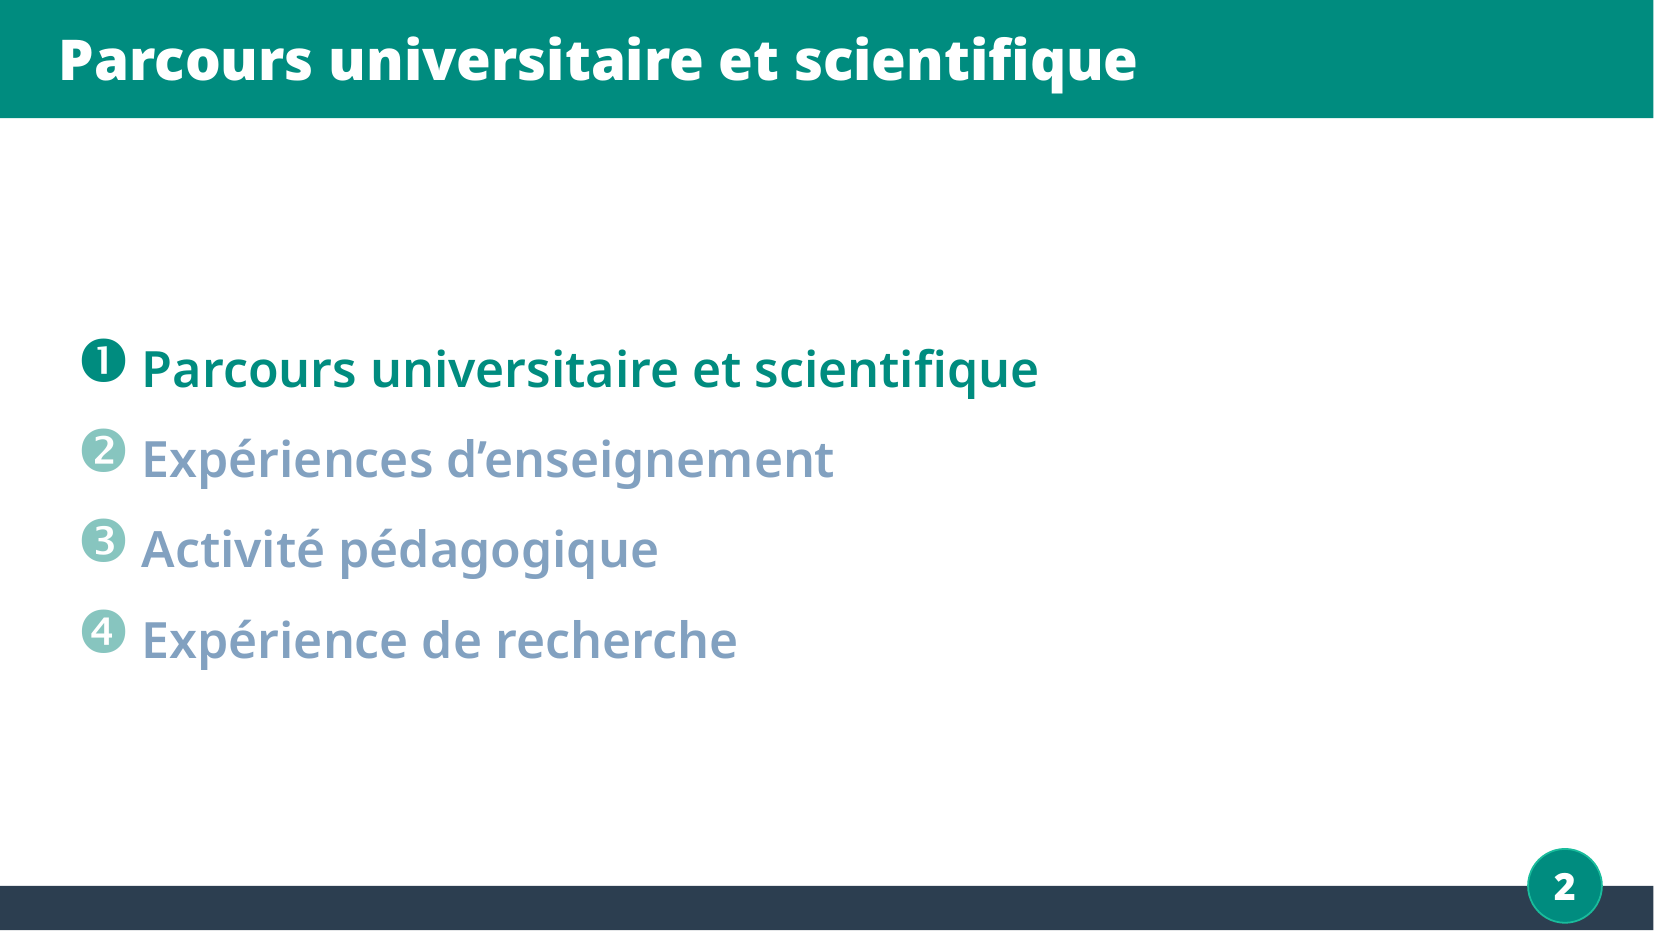

# Parcours universitaire et scientifique
Parcours universitaire et scientifique
Expériences d’enseignement
Activité pédagogique
Expérience de recherche